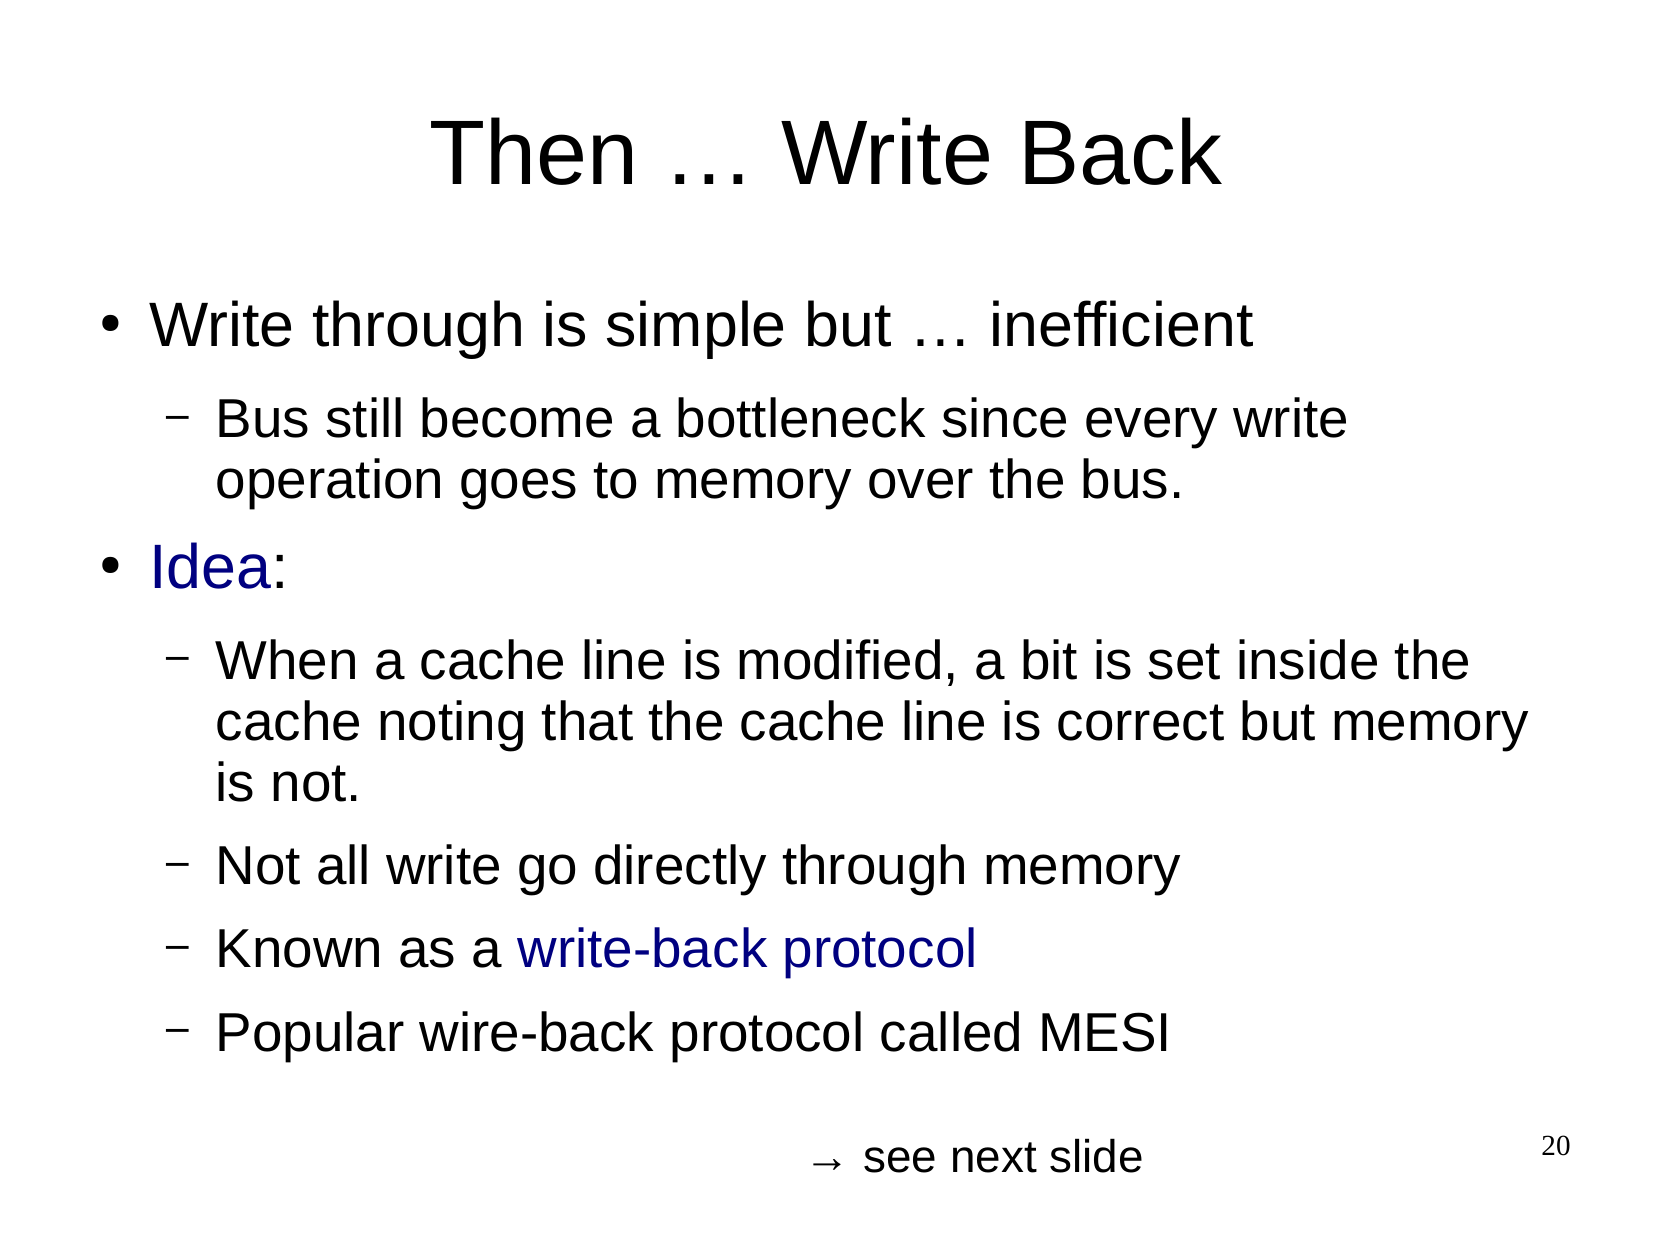

# Then … Write Back
Write through is simple but … inefficient
Bus still become a bottleneck since every write operation goes to memory over the bus.
Idea:
When a cache line is modified, a bit is set inside the cache noting that the cache line is correct but memory is not.
Not all write go directly through memory
Known as a write-back protocol
Popular wire-back protocol called MESI
→ see next slide
20